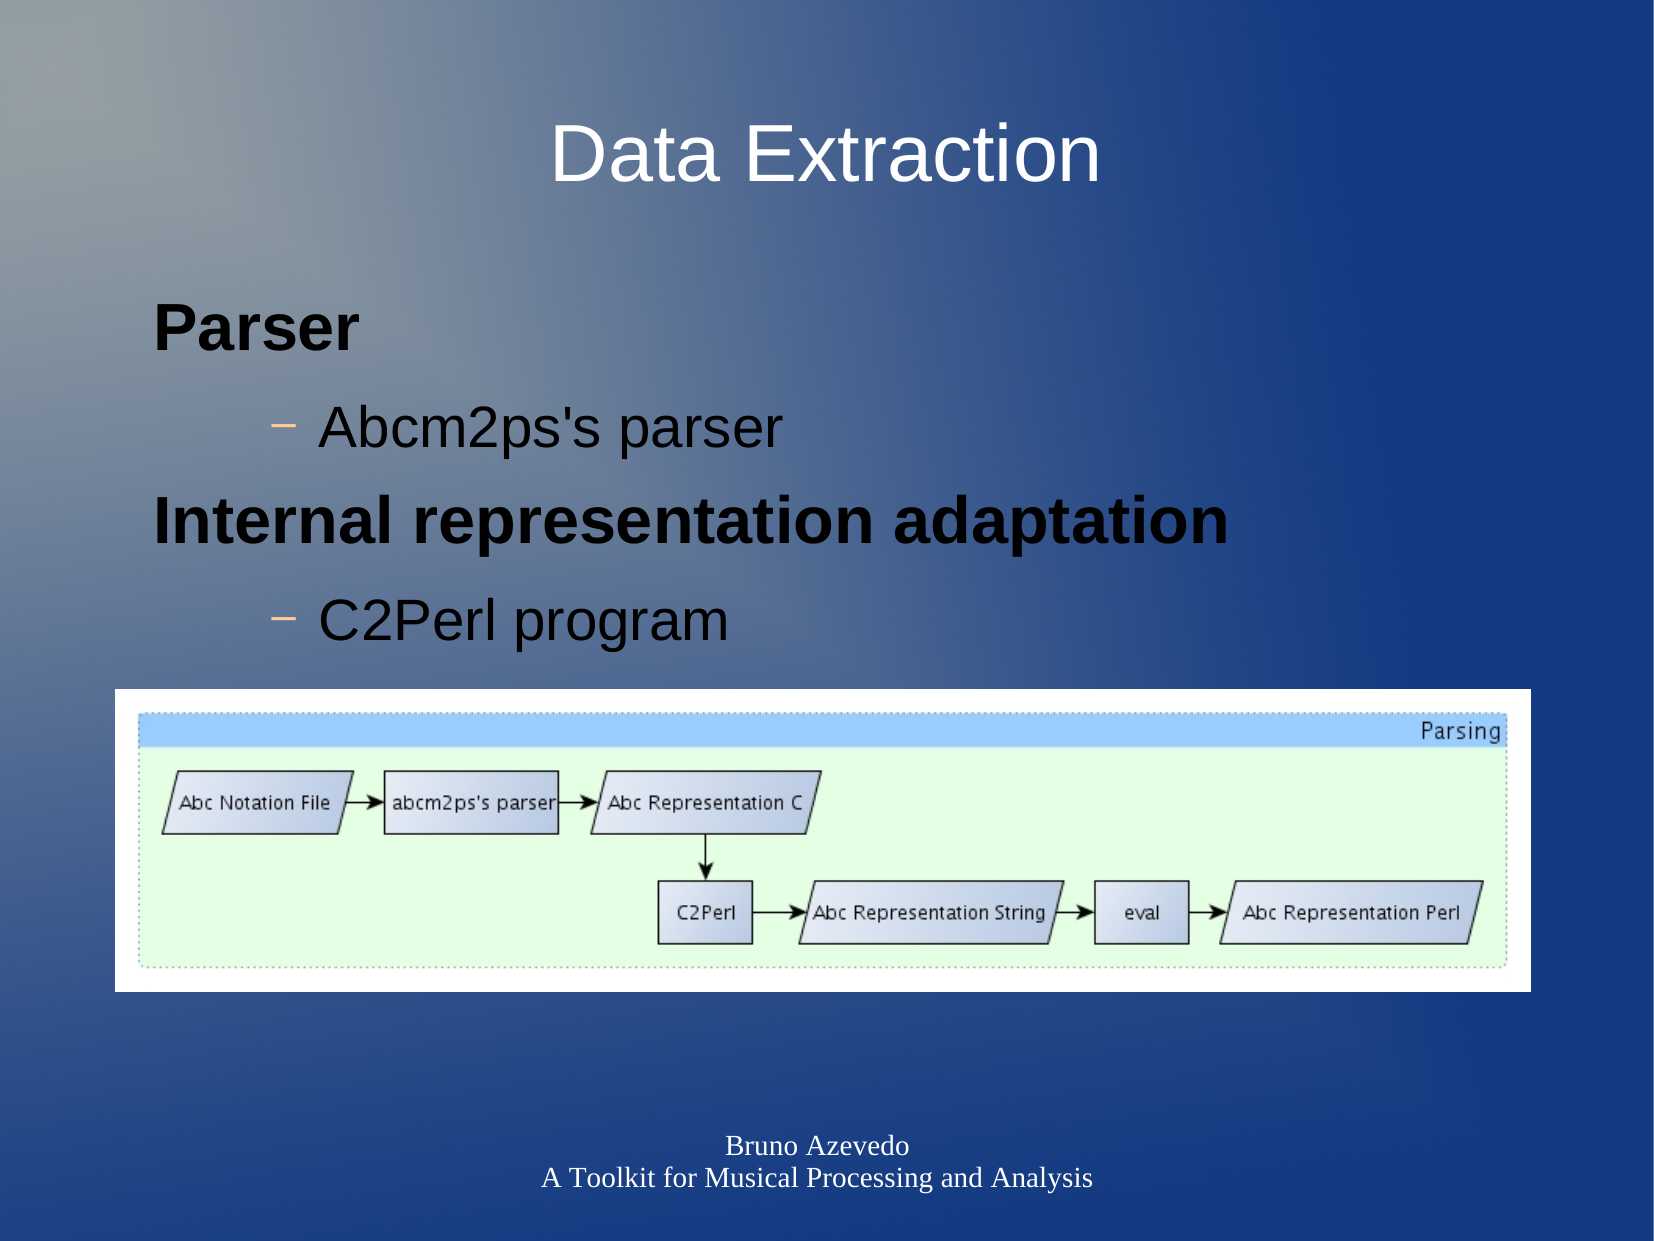

# Data Extraction
Parser
Abcm2ps's parser
Internal representation adaptation
C2Perl program